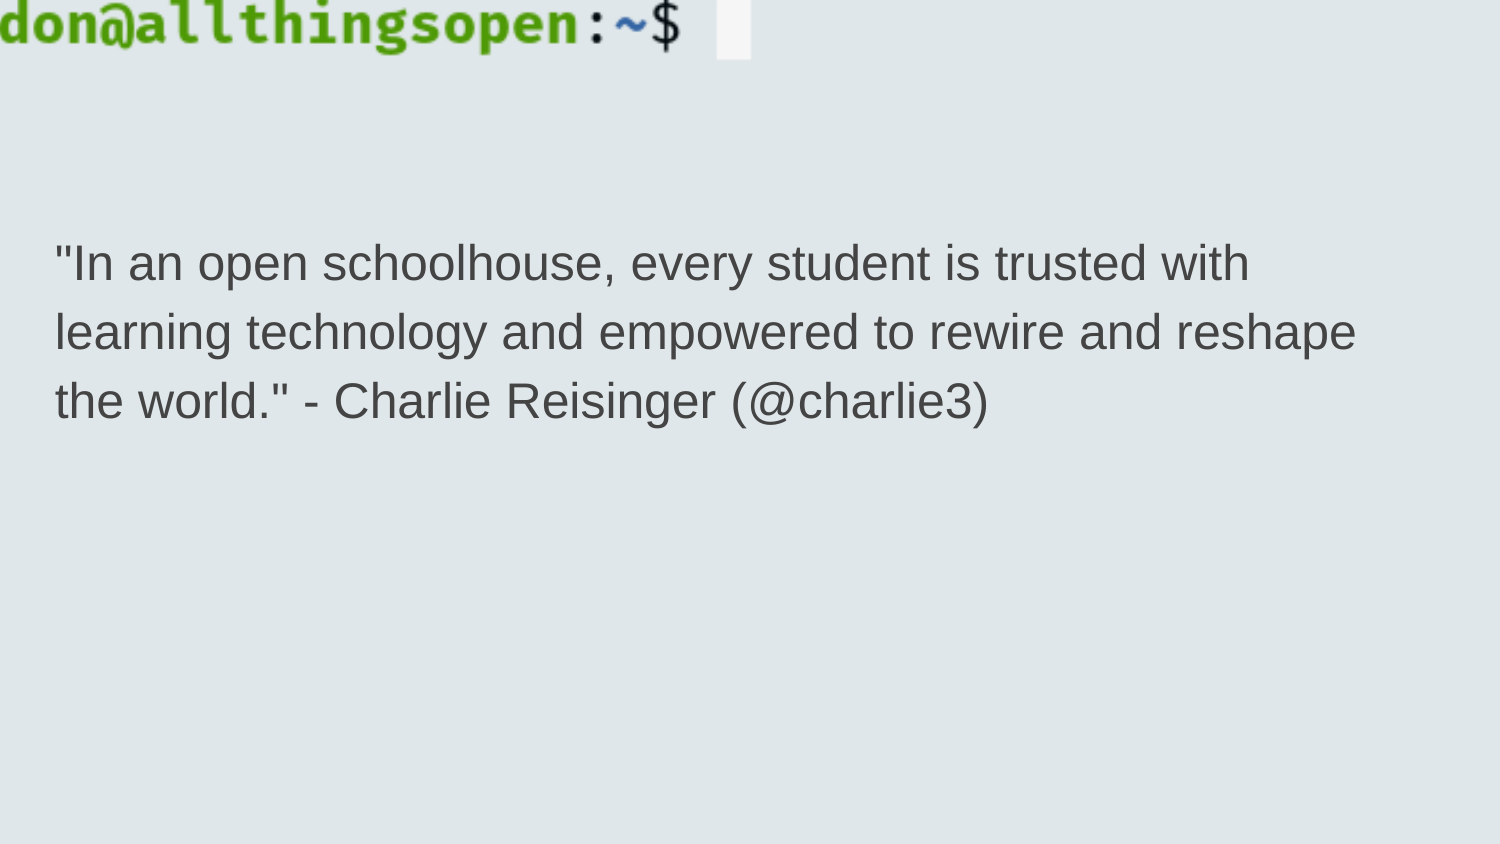

# "In an open schoolhouse, every student is trusted with learning technology and empowered to rewire and reshape the world." - Charlie Reisinger (@charlie3)